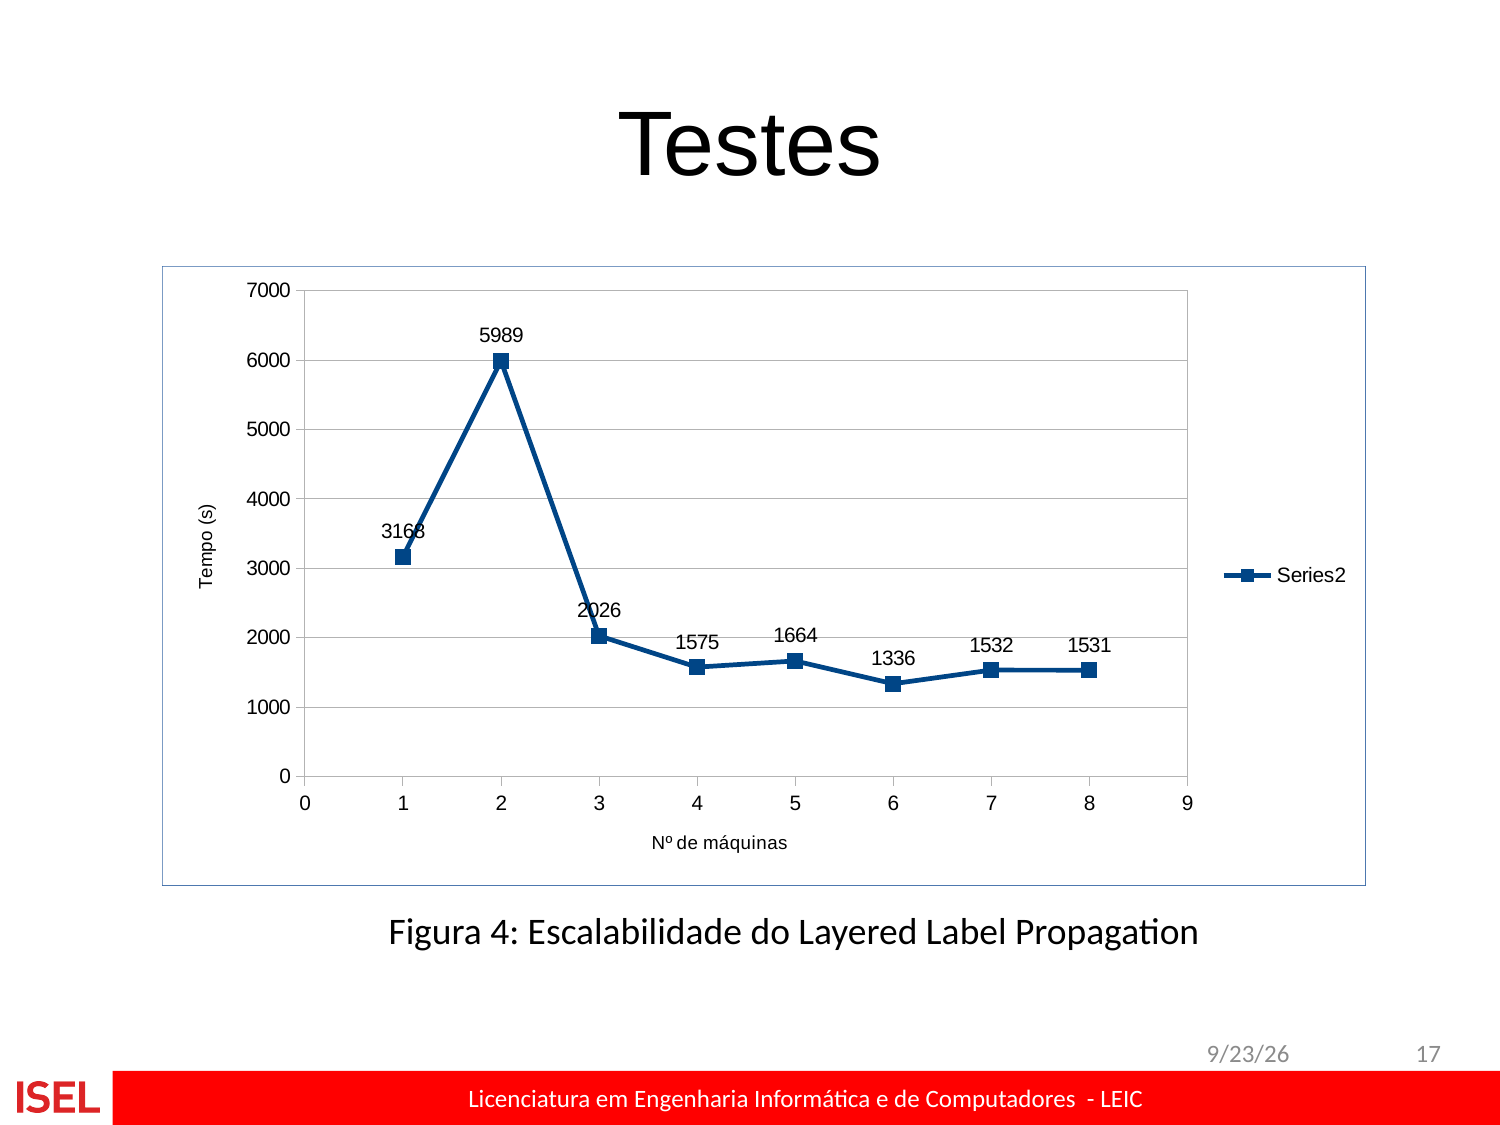

# Testes
### Chart
| Category | |
|---|---|Figura 4: Escalabilidade do Layered Label Propagation
Licenciatura em Engenharia Informática e de Computadores - LEIC